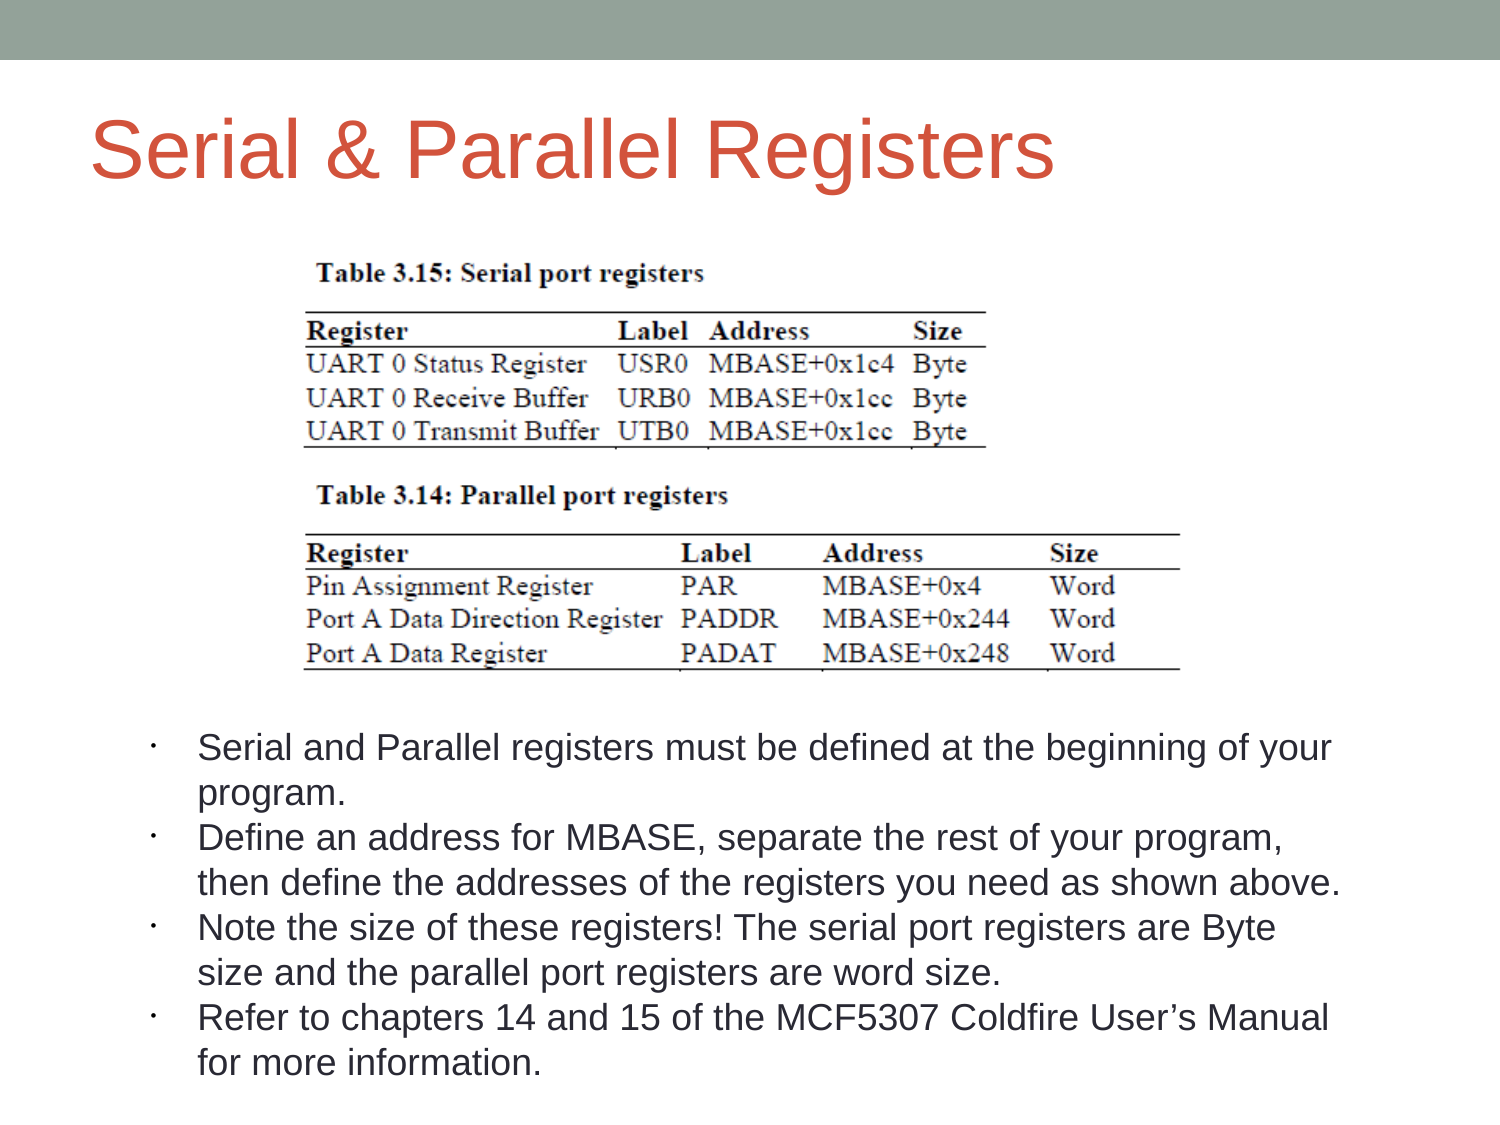

# Serial & Parallel Registers
Serial and Parallel registers must be defined at the beginning of your program.
Define an address for MBASE, separate the rest of your program, then define the addresses of the registers you need as shown above.
Note the size of these registers! The serial port registers are Byte size and the parallel port registers are word size.
Refer to chapters 14 and 15 of the MCF5307 Coldfire User’s Manual for more information.